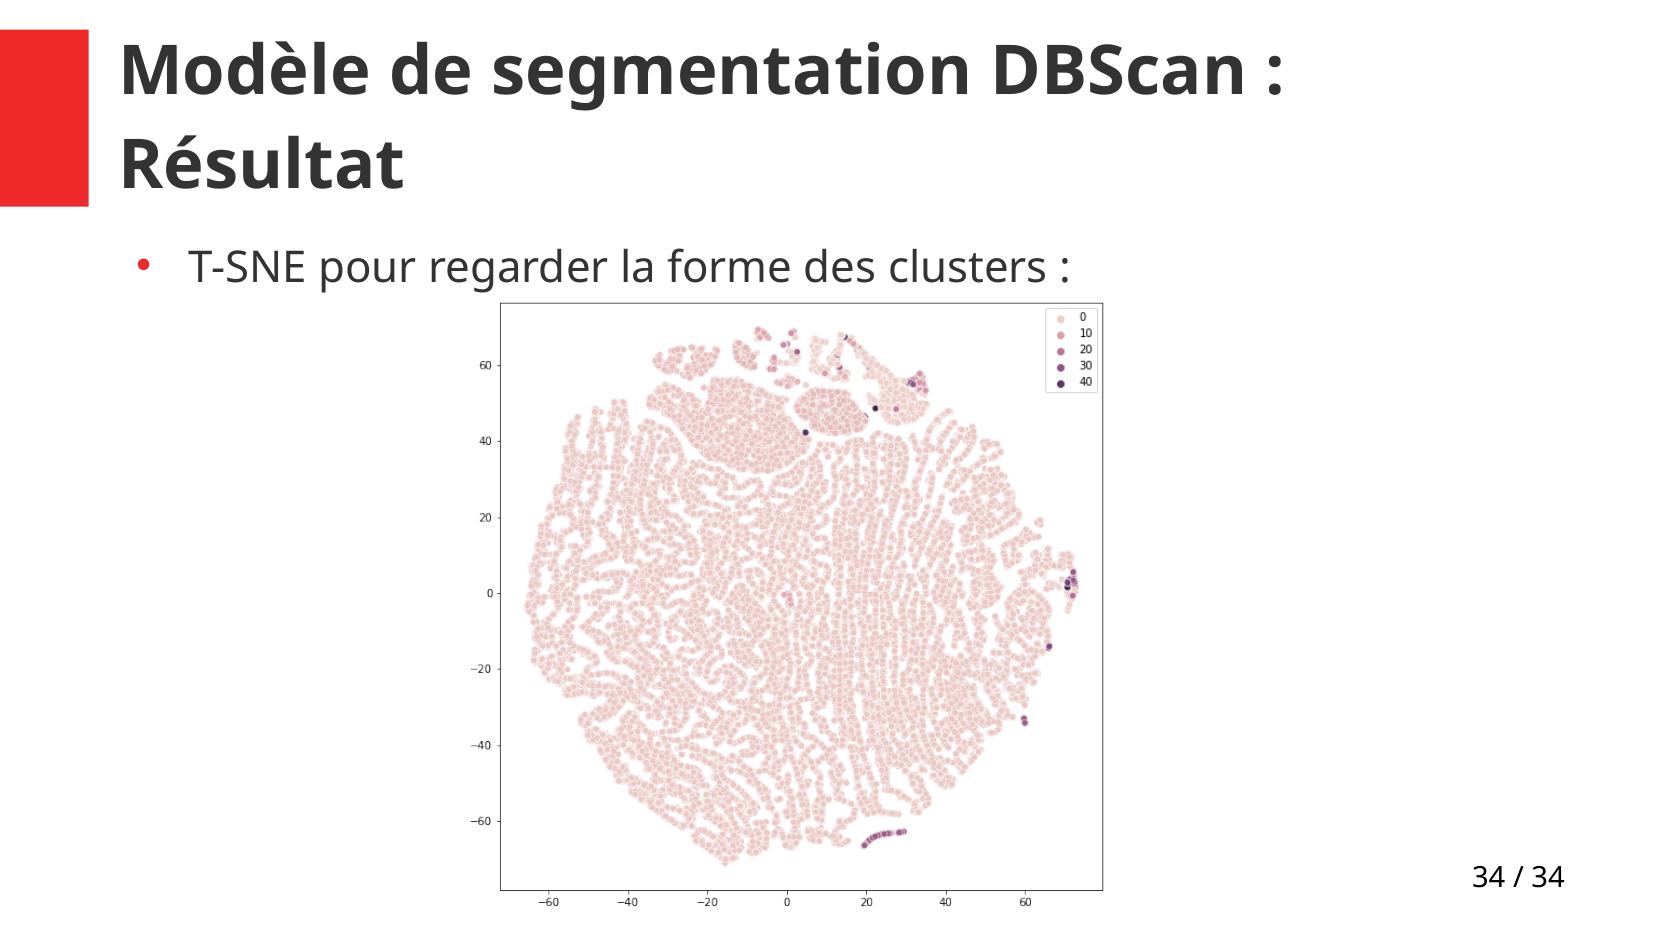

# Modèle de segmentation DBScan : Résultat
T-SNE pour regarder la forme des clusters :
34